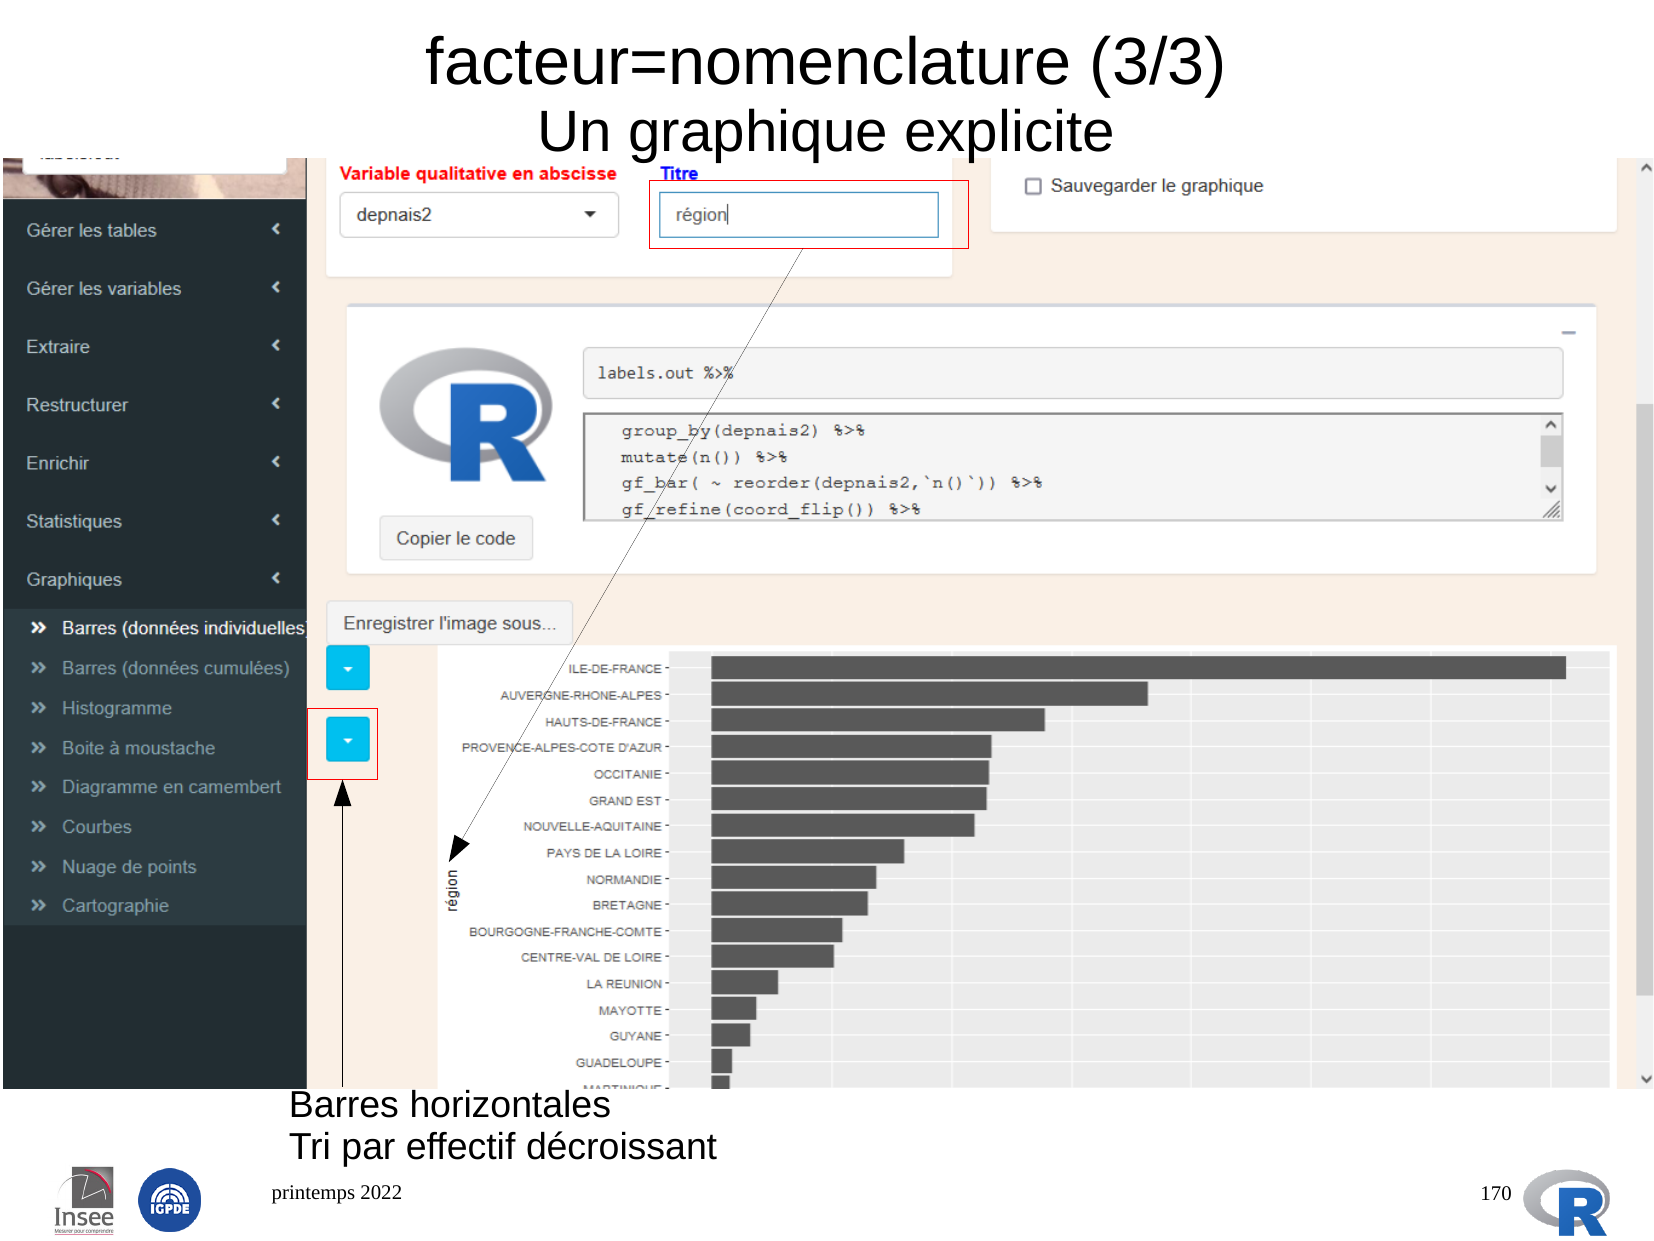

# facteur=nomenclature (3/3) Un graphique explicite
Barres horizontales
Tri par effectif décroissant
printemps 2022
170